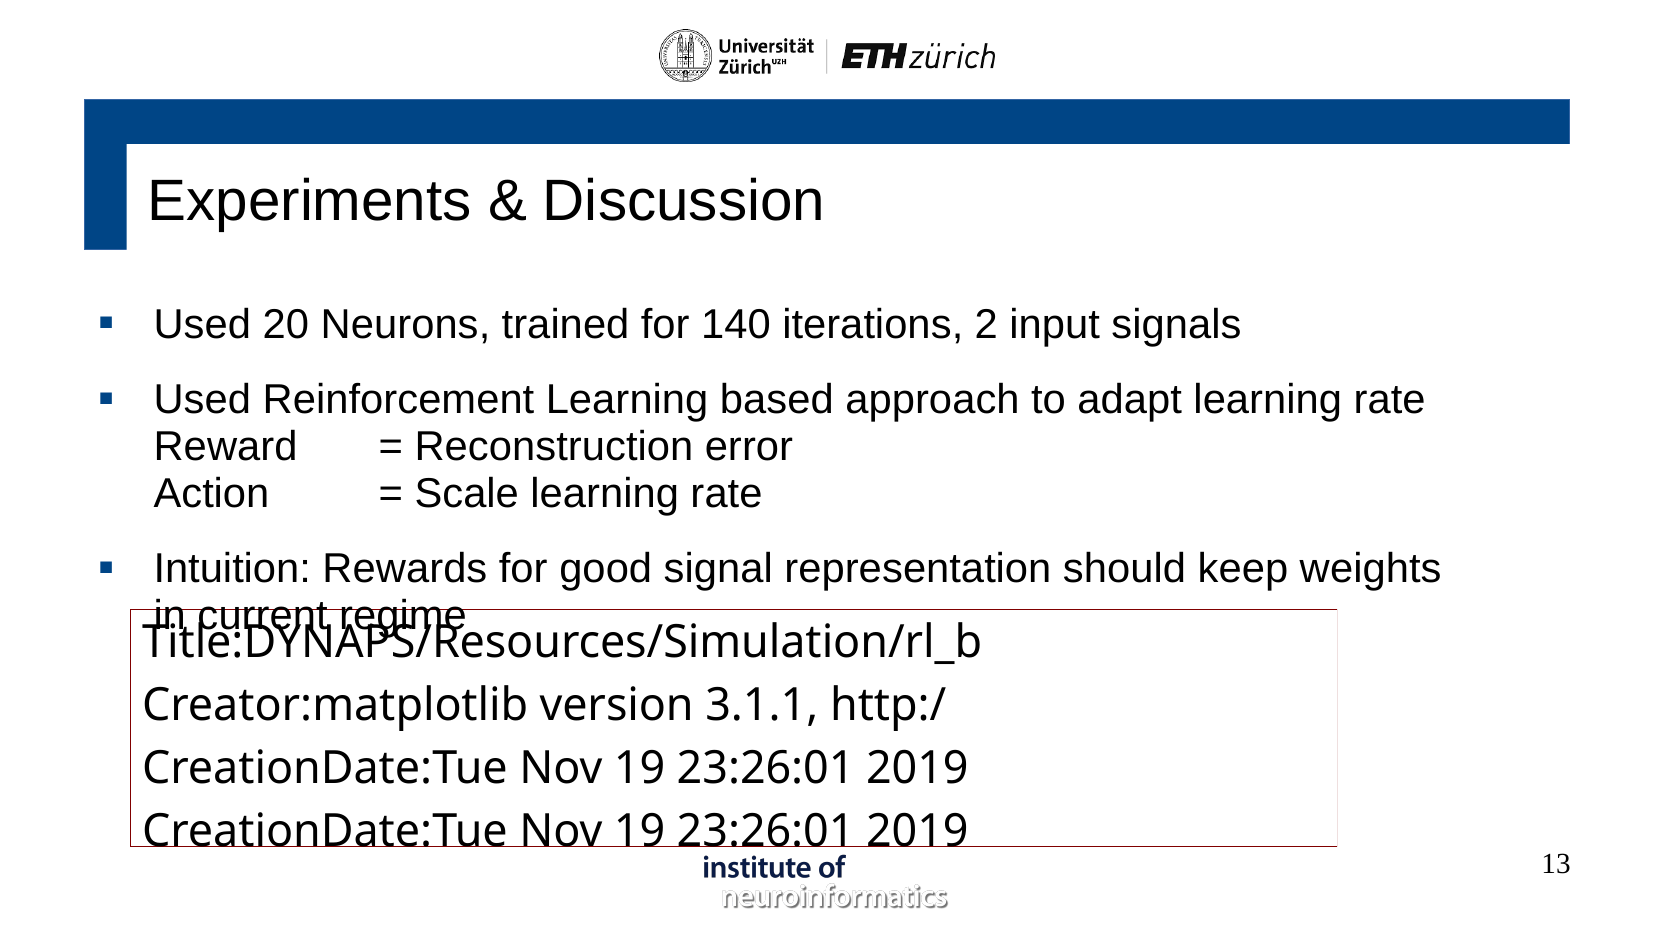

# Experiments & Discussion
Used 20 Neurons, trained for 140 iterations, 2 input signals
Used Reinforcement Learning based approach to adapt learning rate
Reward		= Reconstruction error
Action		= Scale learning rate
Intuition: Rewards for good signal representation should keep weights
in current regime
13